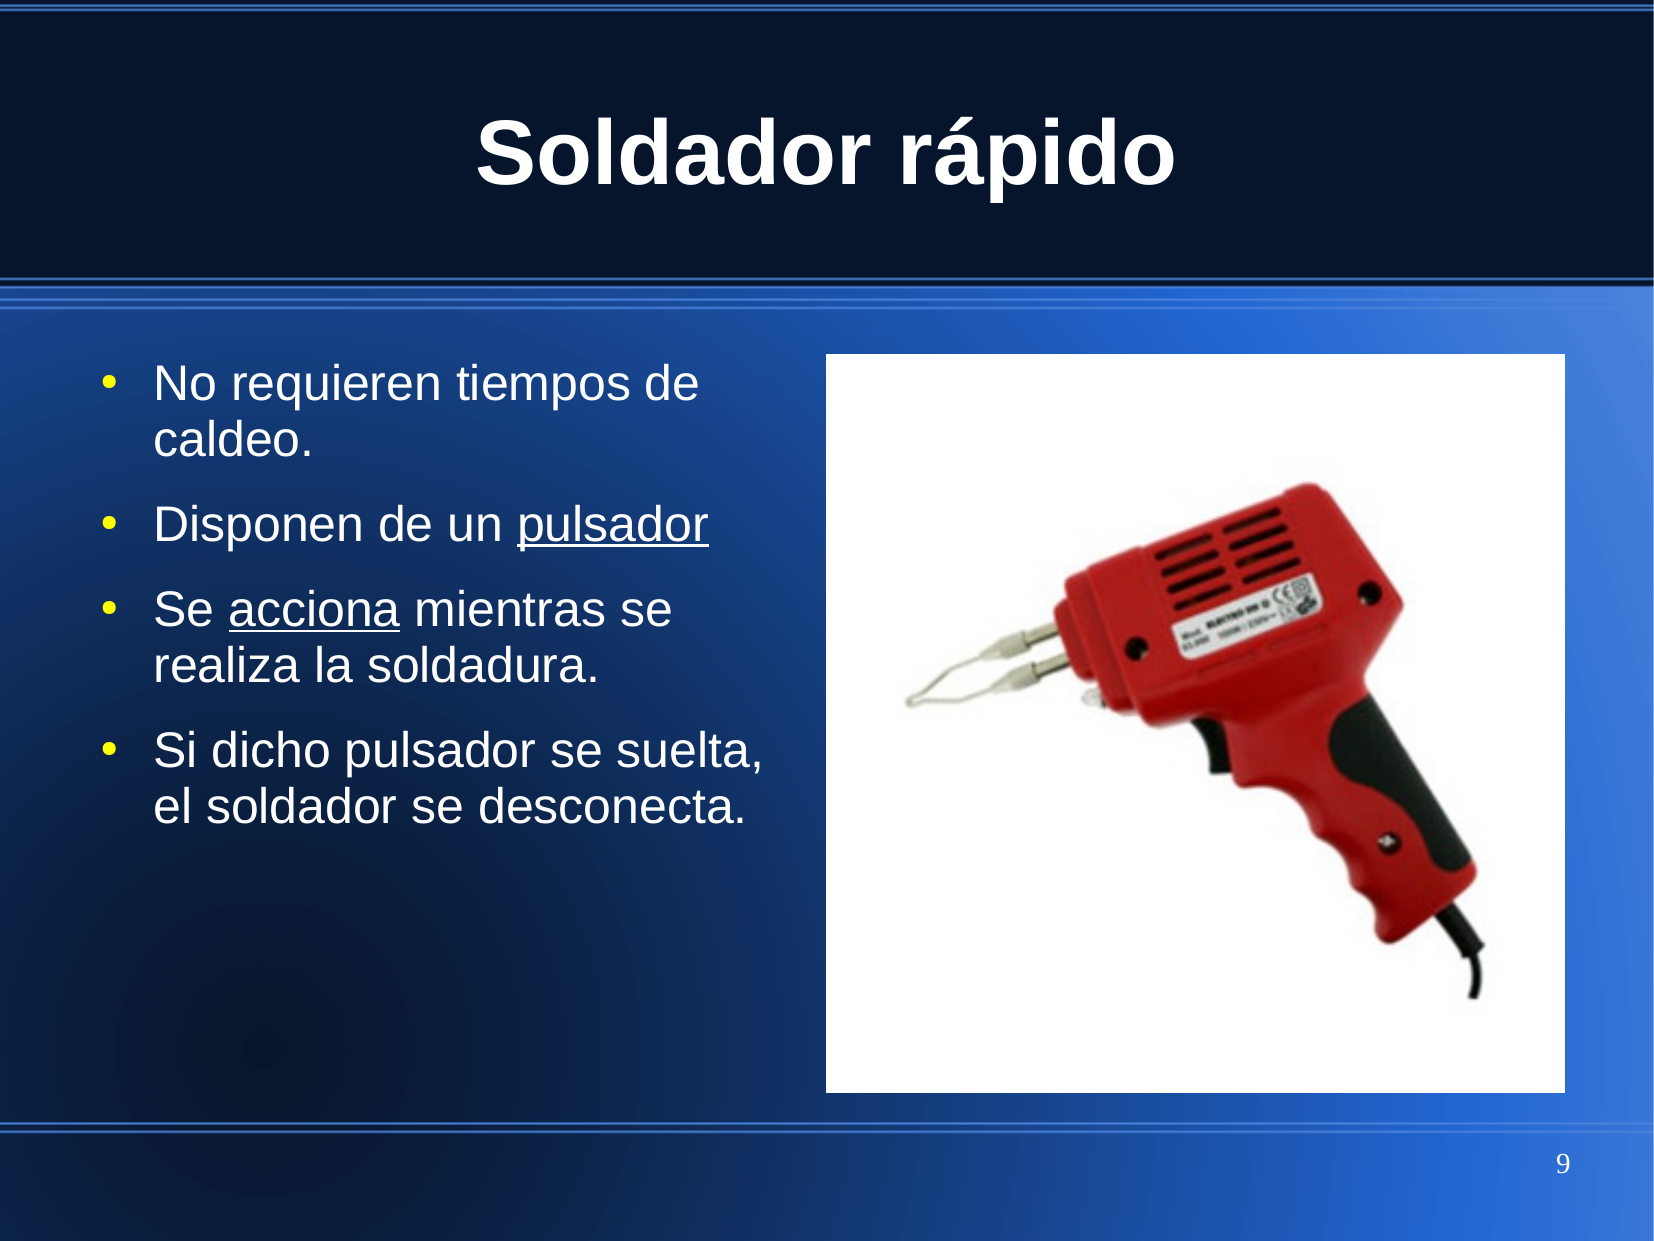

# Soldador rápido
No requieren tiempos de caldeo.
Disponen de un pulsador
Se acciona mientras se realiza la soldadura.
Si dicho pulsador se suelta, el soldador se desconecta.
9